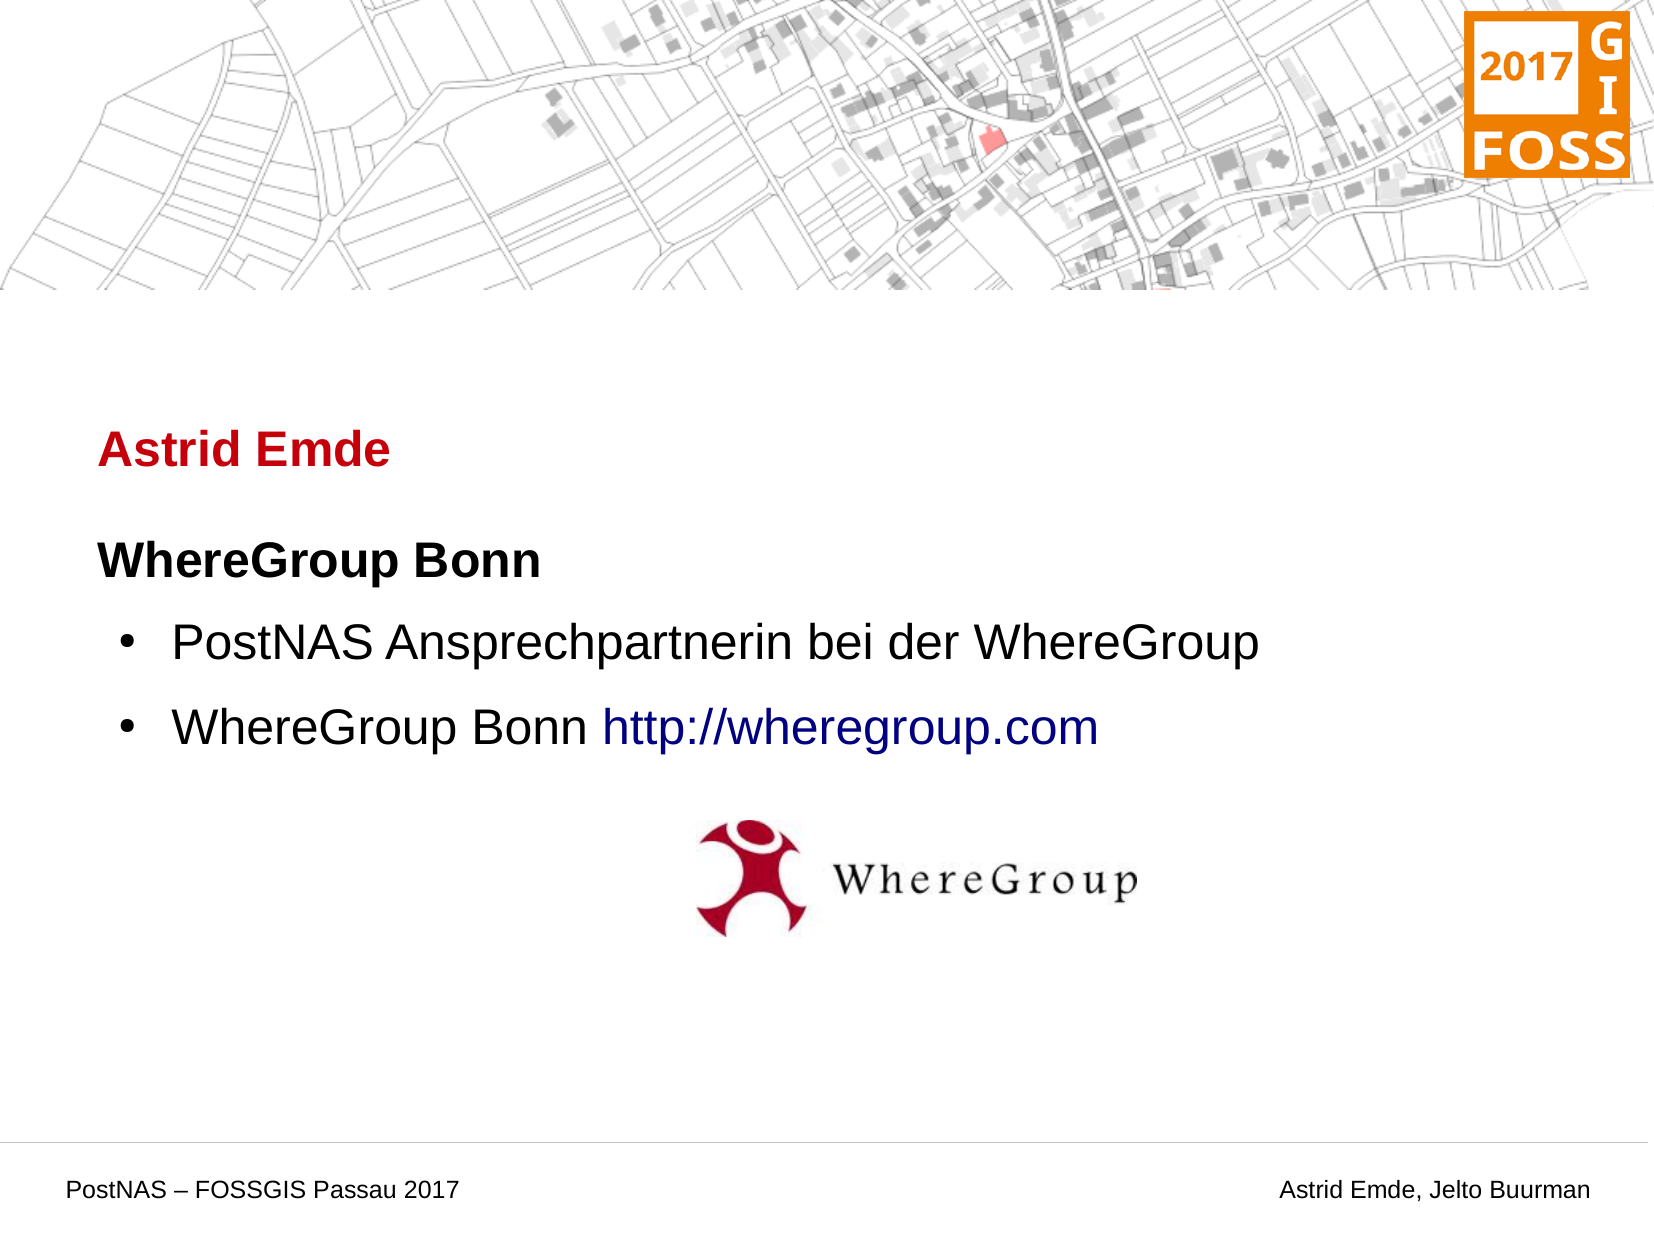

Astrid Emde
WhereGroup Bonn
# PostNAS Ansprechpartnerin bei der WhereGroup
WhereGroup Bonn http://wheregroup.com